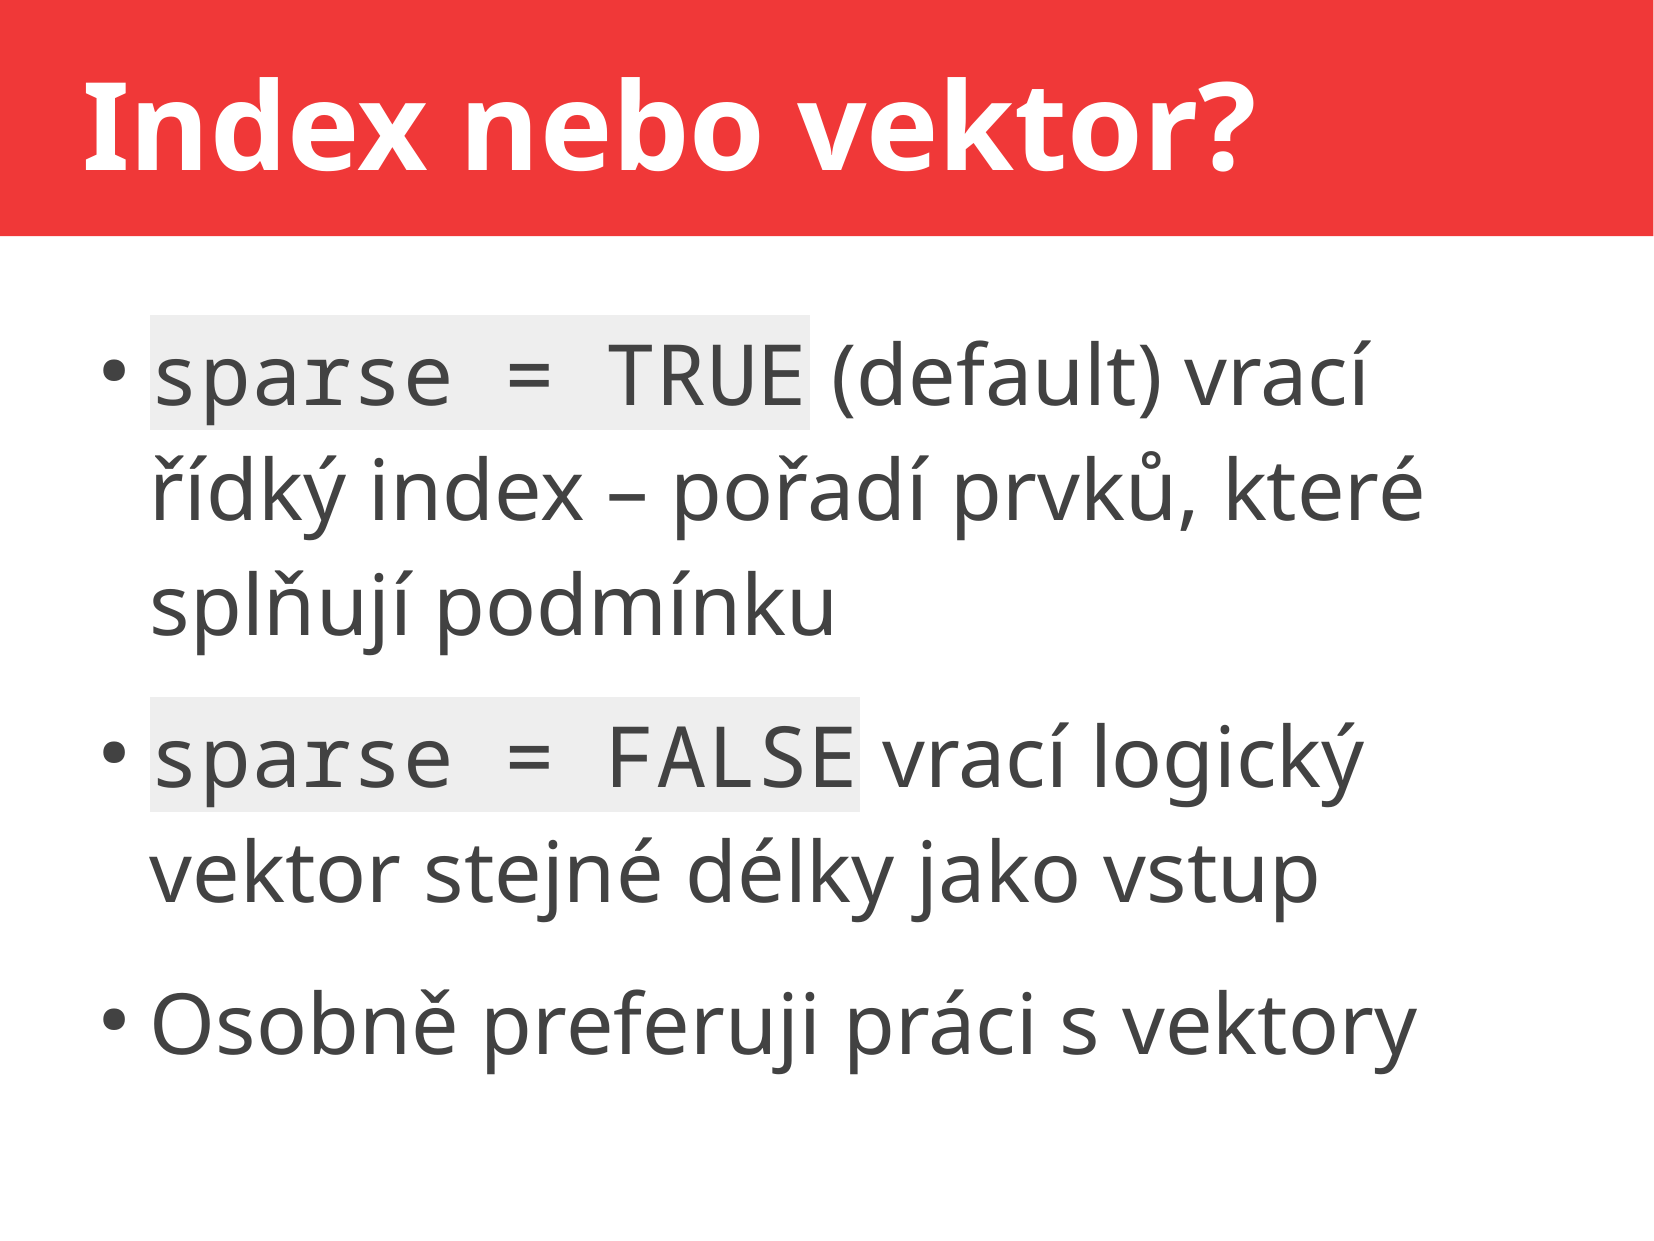

# Index nebo vektor?
sparse = TRUE (default) vrací řídký index – pořadí prvků, které splňují podmínku
sparse = FALSE vrací logický vektor stejné délky jako vstup
Osobně preferuji práci s vektory